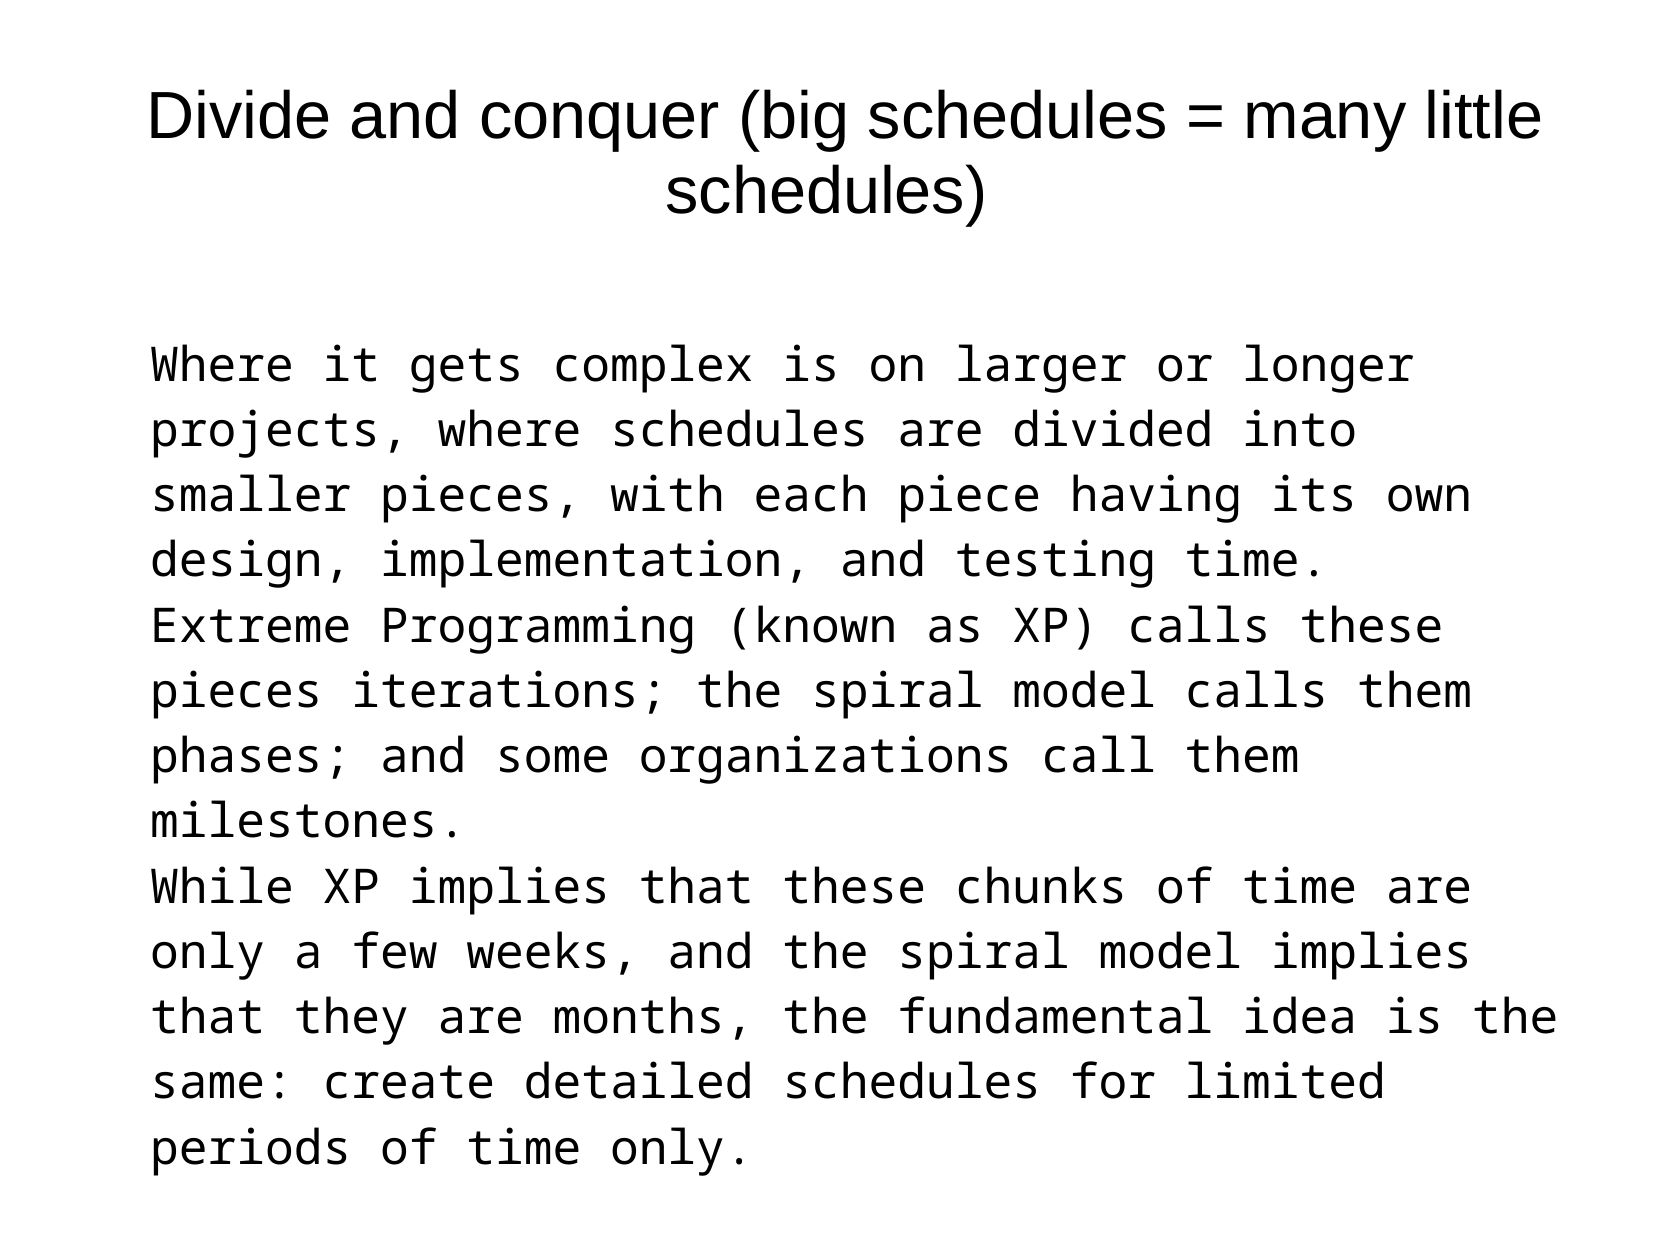

# Divide and conquer (big schedules = many little schedules)
Where it gets complex is on larger or longer projects, where schedules are divided into smaller pieces, with each piece having its own design, implementation, and testing time.
Extreme Programming (known as XP) calls these pieces iterations; the spiral model calls them phases; and some organizations call them milestones.
While XP implies that these chunks of time are only a few weeks, and the spiral model implies that they are months, the fundamental idea is the same: create detailed schedules for limited periods of time only.